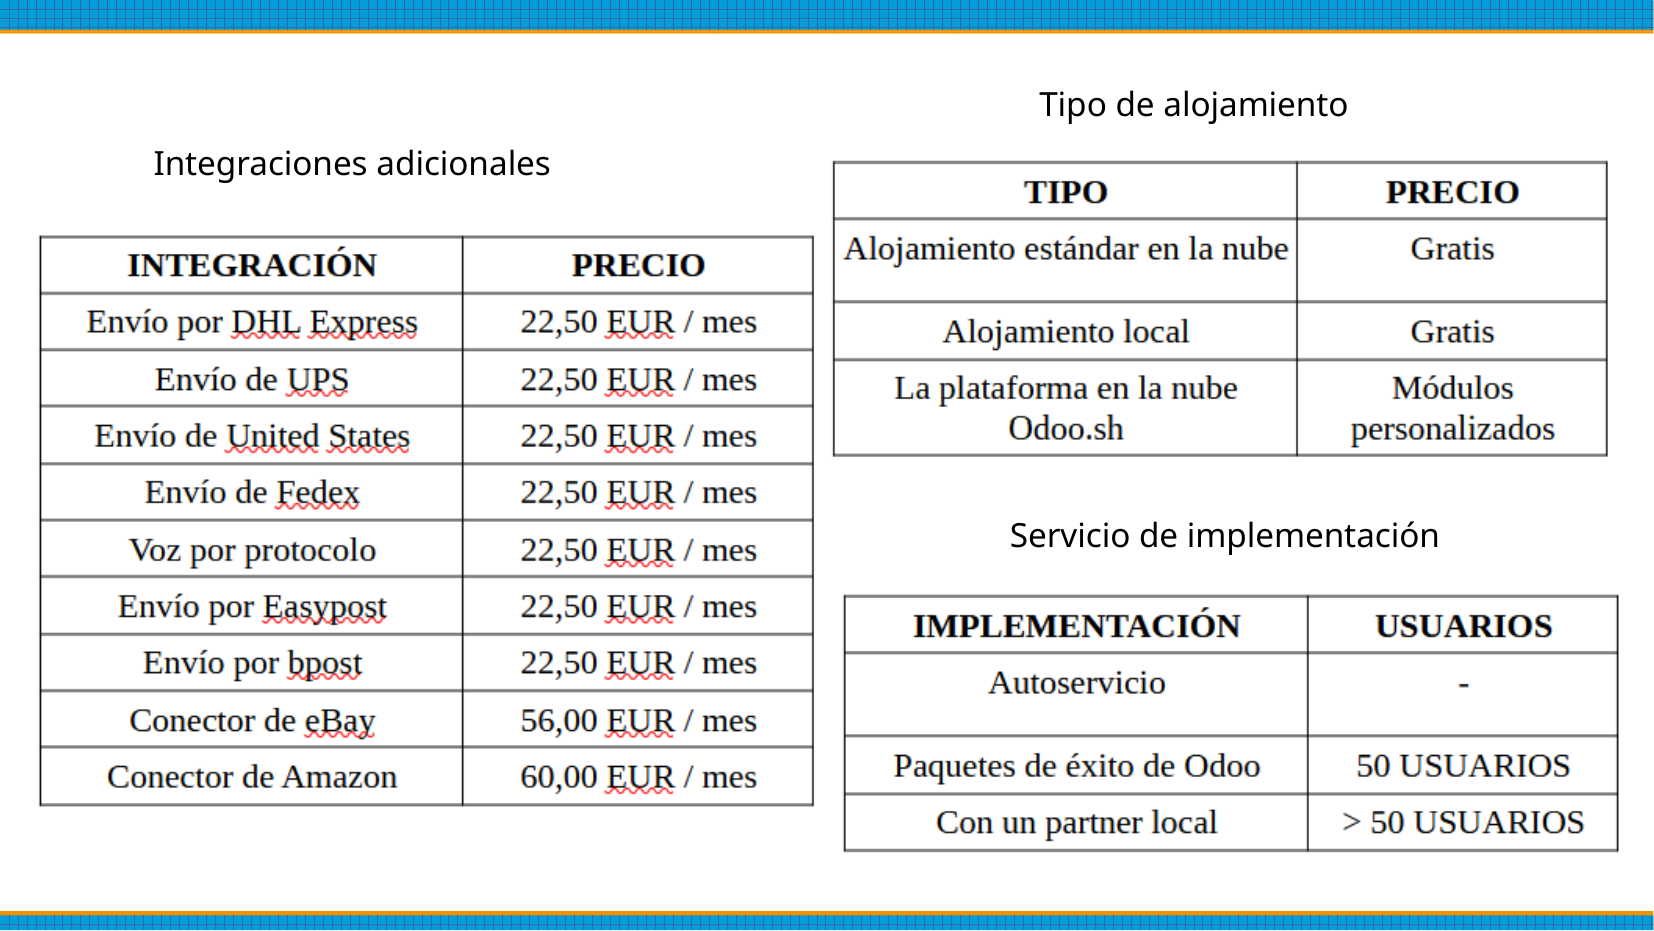

Tipo de alojamiento
Integraciones adicionales
Servicio de implementación